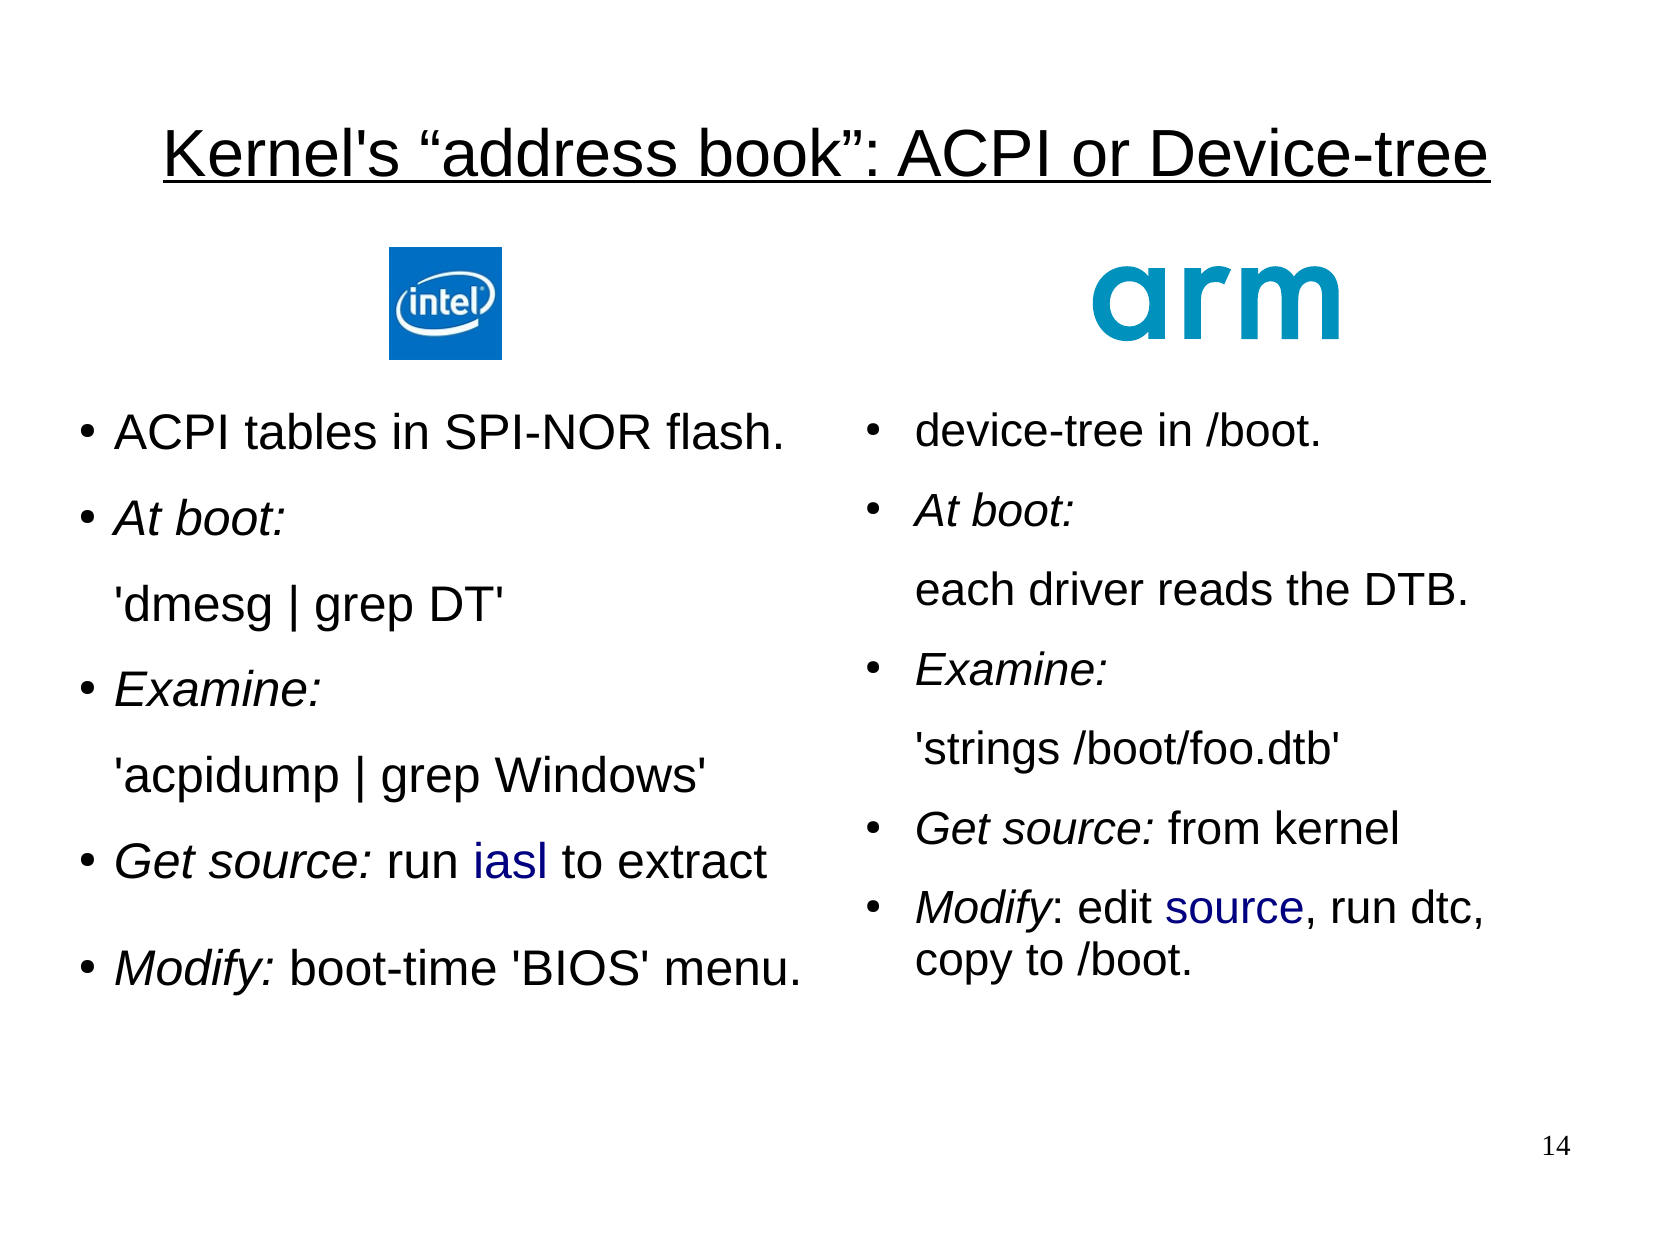

# Kernel's “address book”: ACPI or Device-tree
ACPI tables in SPI-NOR flash.
At boot:
'dmesg | grep DT'
Examine:
'acpidump | grep Windows'
Get source: run iasl to extract
Modify: boot-time 'BIOS' menu.
device-tree in /boot.
At boot:
each driver reads the DTB.
Examine:
'strings /boot/foo.dtb'
Get source: from kernel
Modify: edit source, run dtc,
copy to /boot.
14